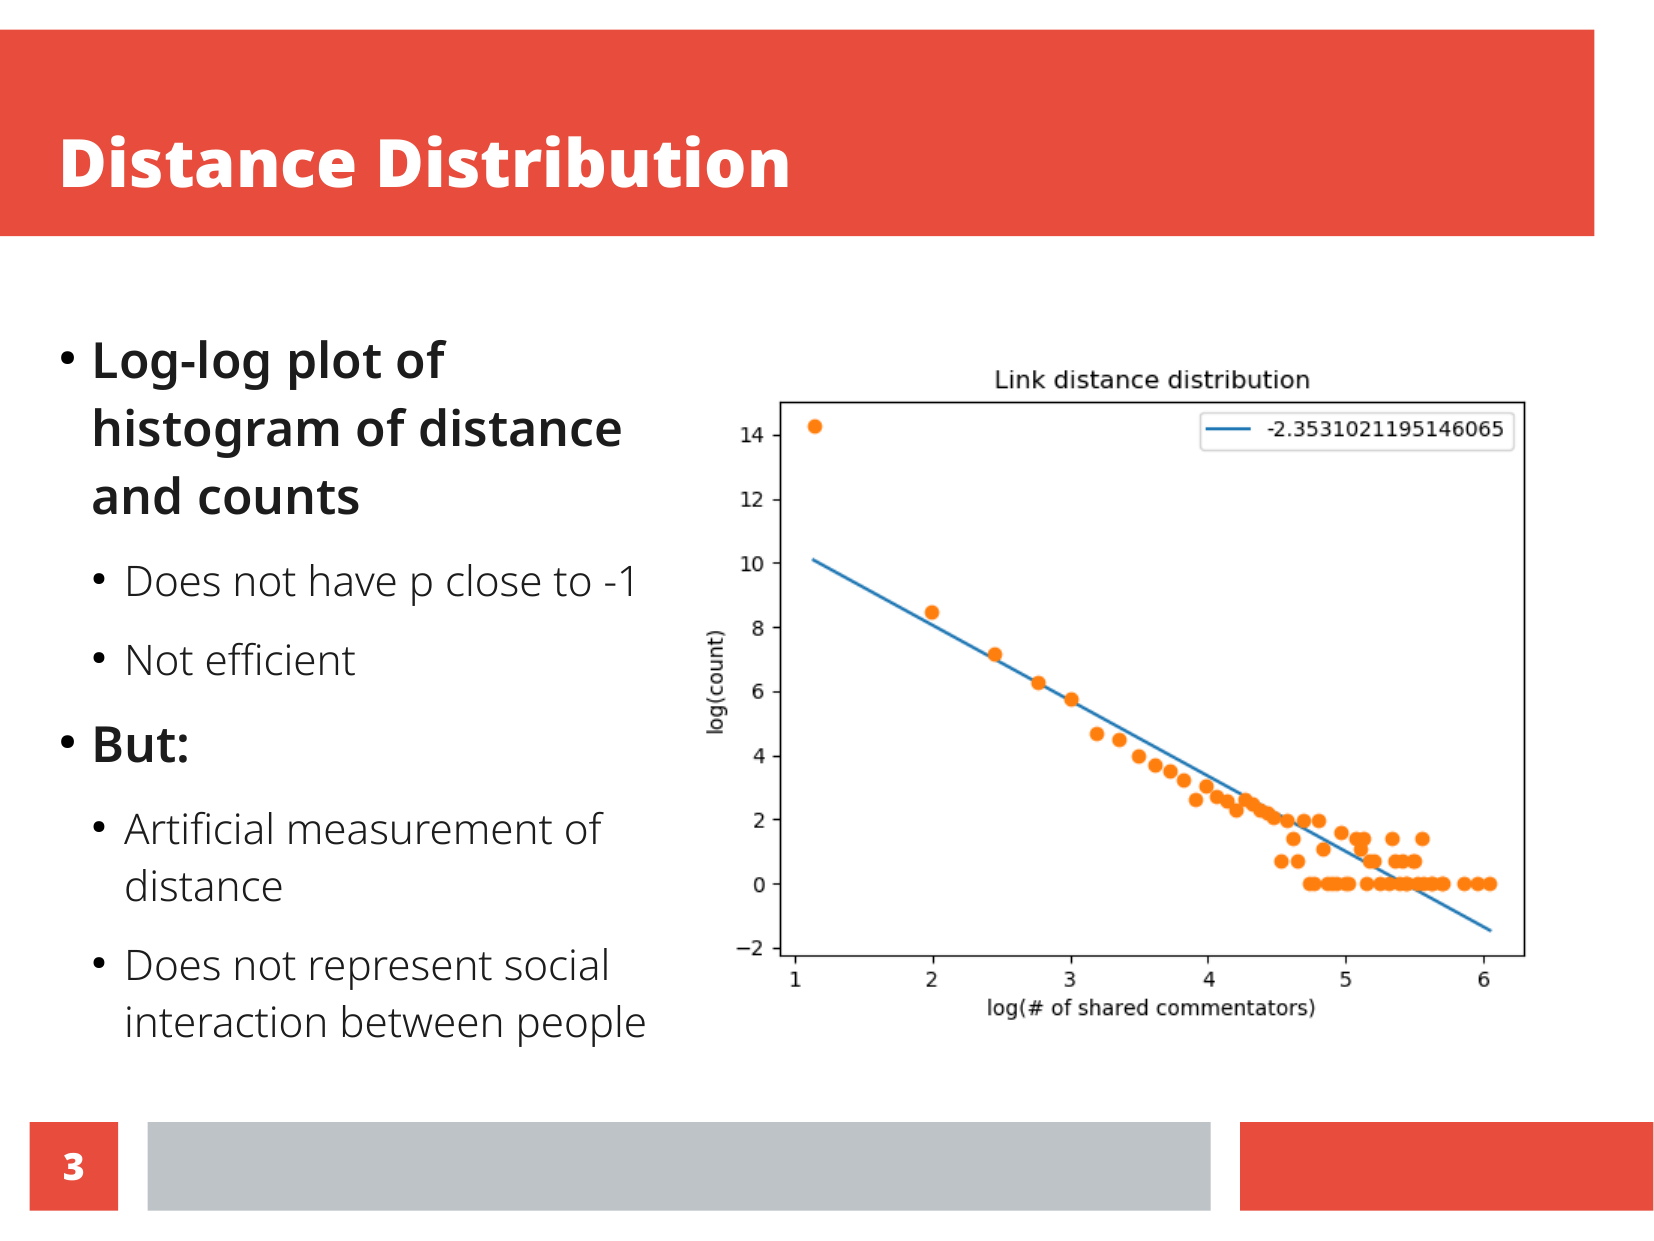

# Distance Distribution
Log-log plot of histogram of distance and counts
Does not have p close to -1
Not efficient
But:
Artificial measurement of distance
Does not represent social interaction between people
3